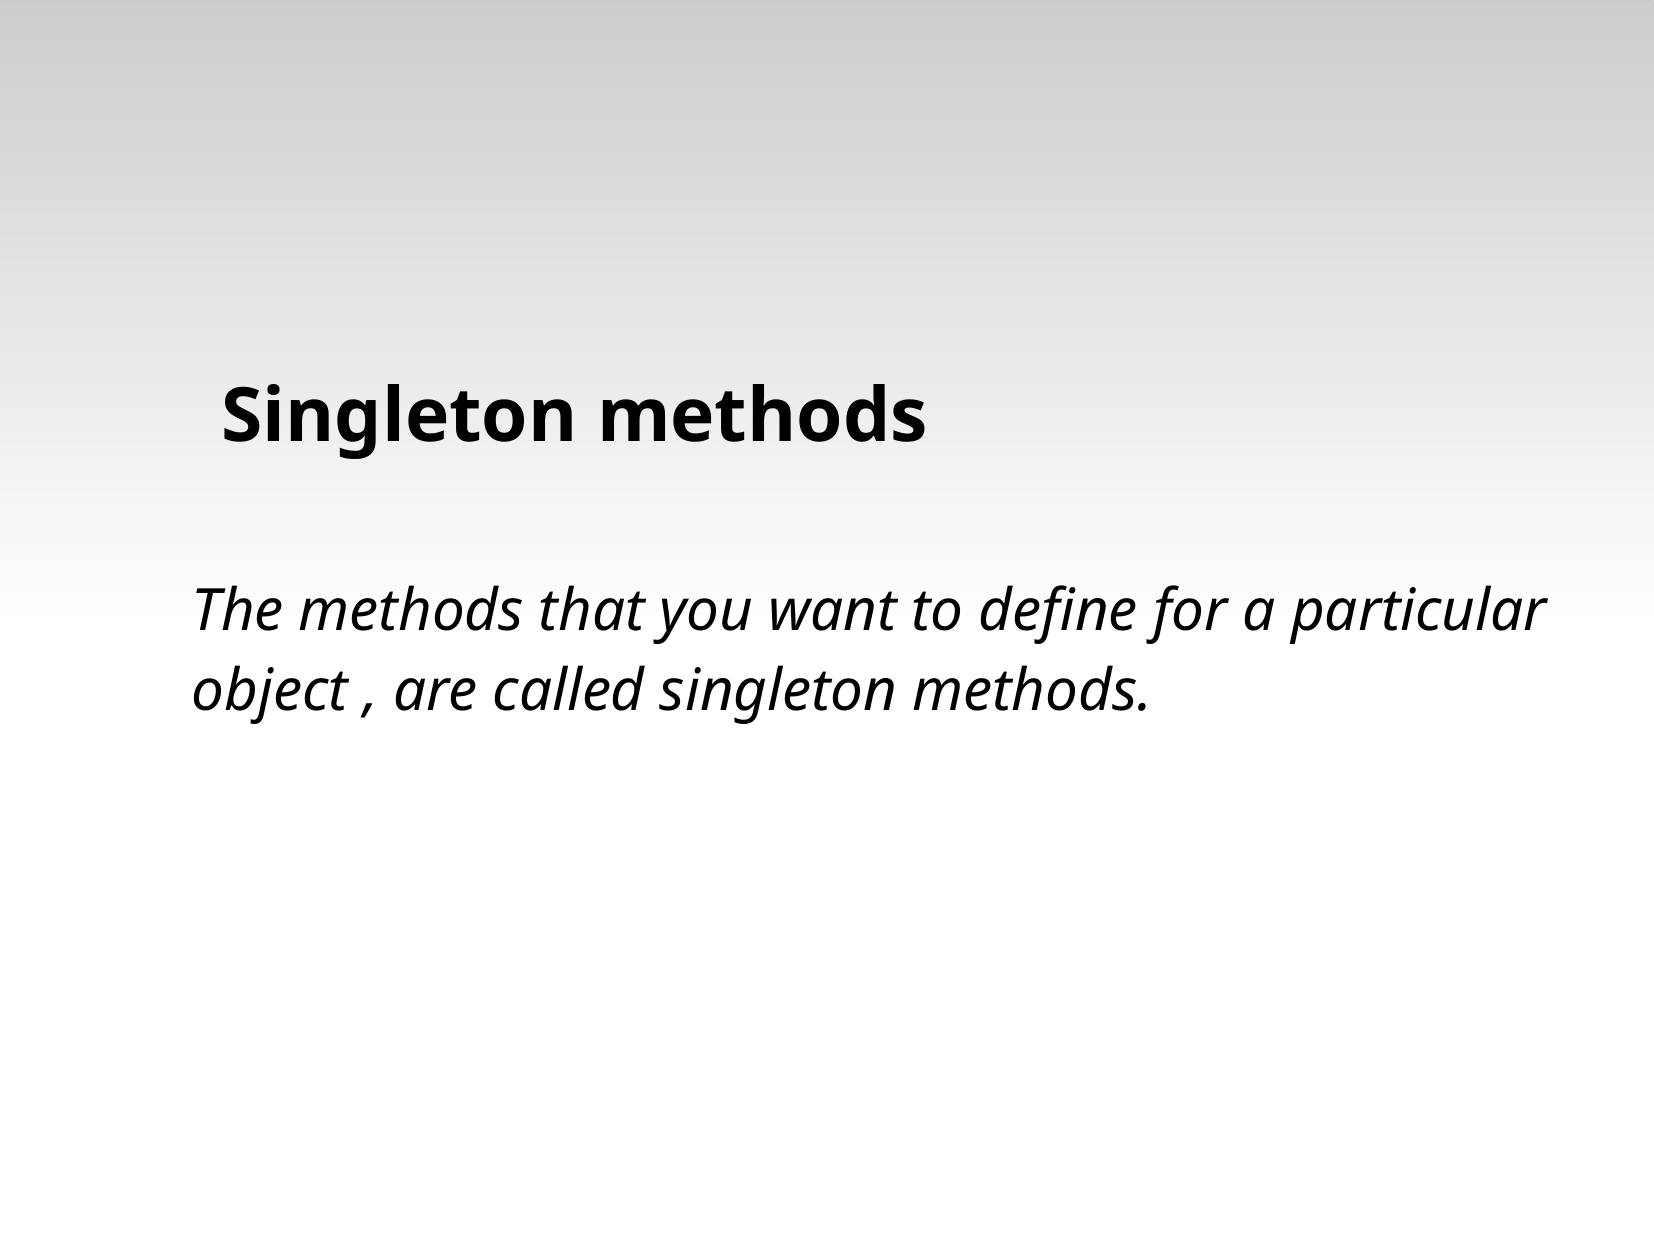

Singleton methods
The methods that you want to define for a particular object , are called singleton methods.